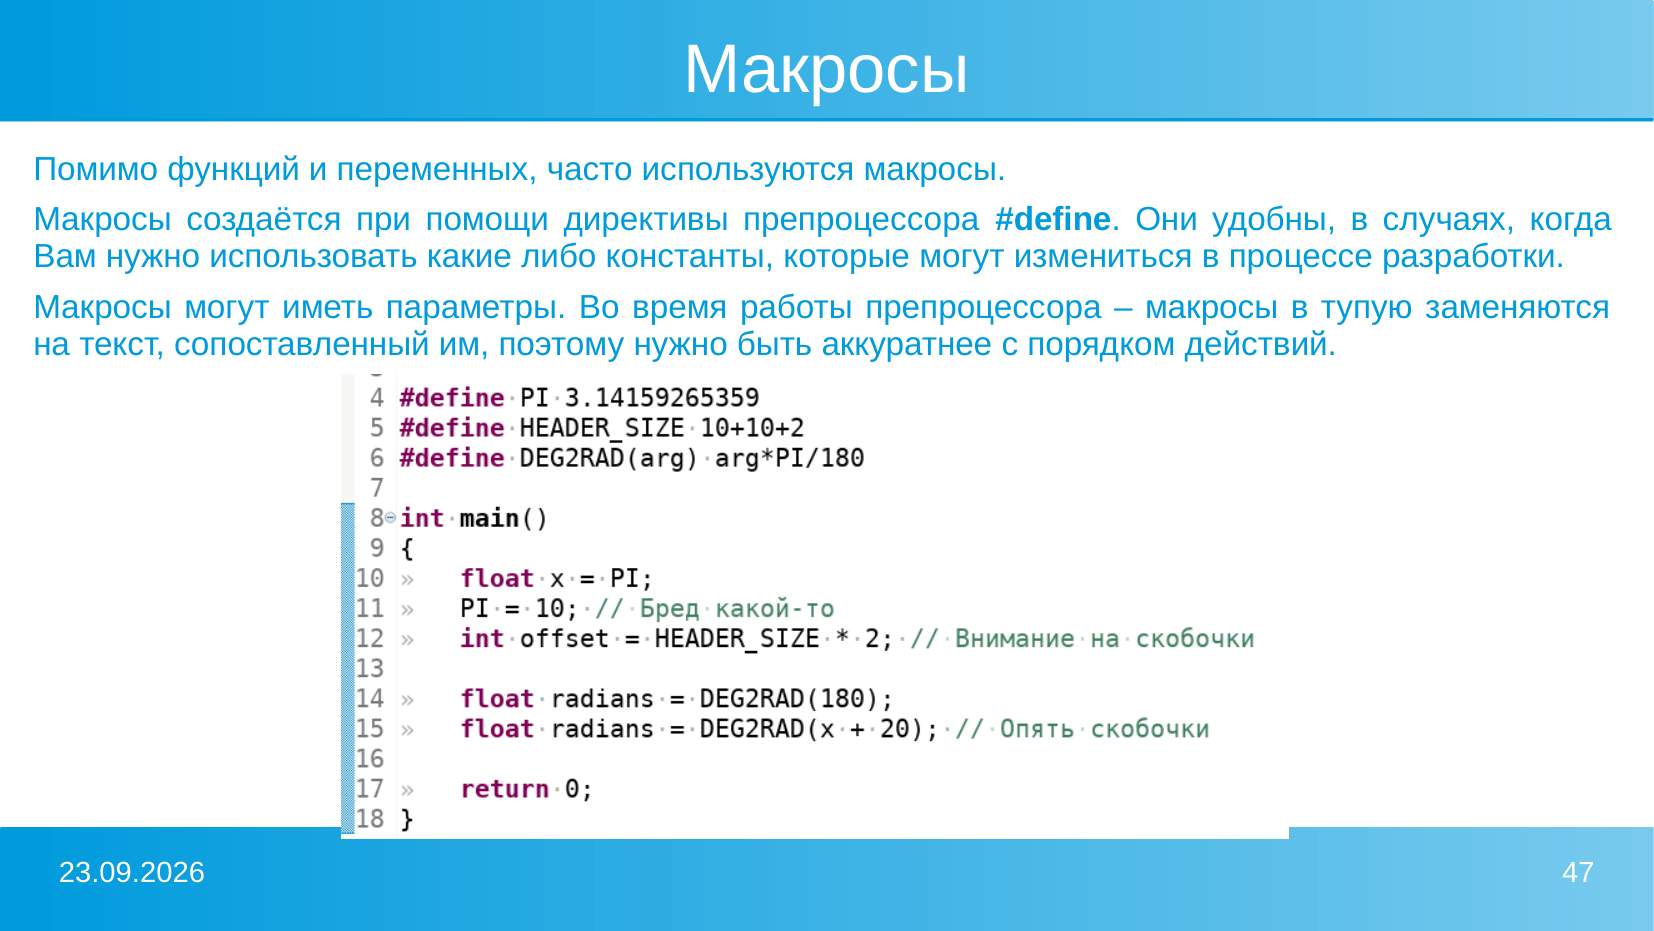

# Макросы
Помимо функций и переменных, часто используются макросы.
Макросы создаётся при помощи директивы препроцессора #define. Они удобны, в случаях, когда Вам нужно использовать какие либо константы, которые могут измениться в процессе разработки.
Макросы могут иметь параметры. Во время работы препроцессора – макросы в тупую заменяются на текст, сопоставленный им, поэтому нужно быть аккуратнее с порядком действий.
47